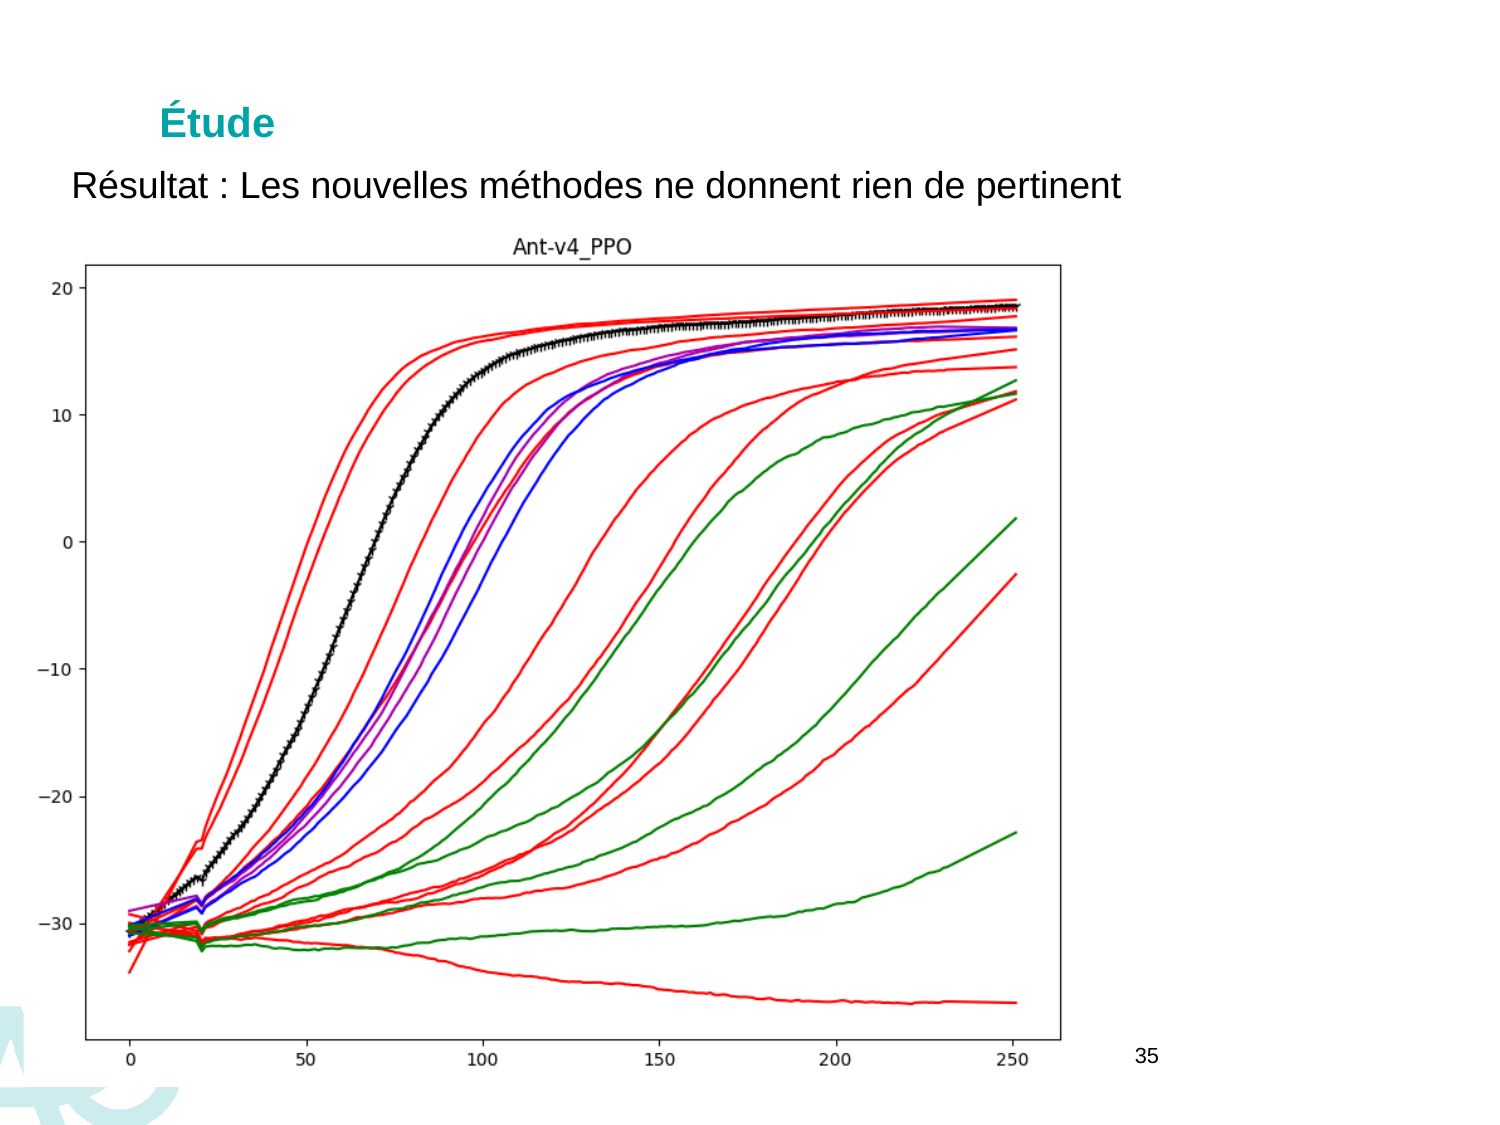

Étude
Résultat : Les nouvelles méthodes ne donnent rien de pertinent